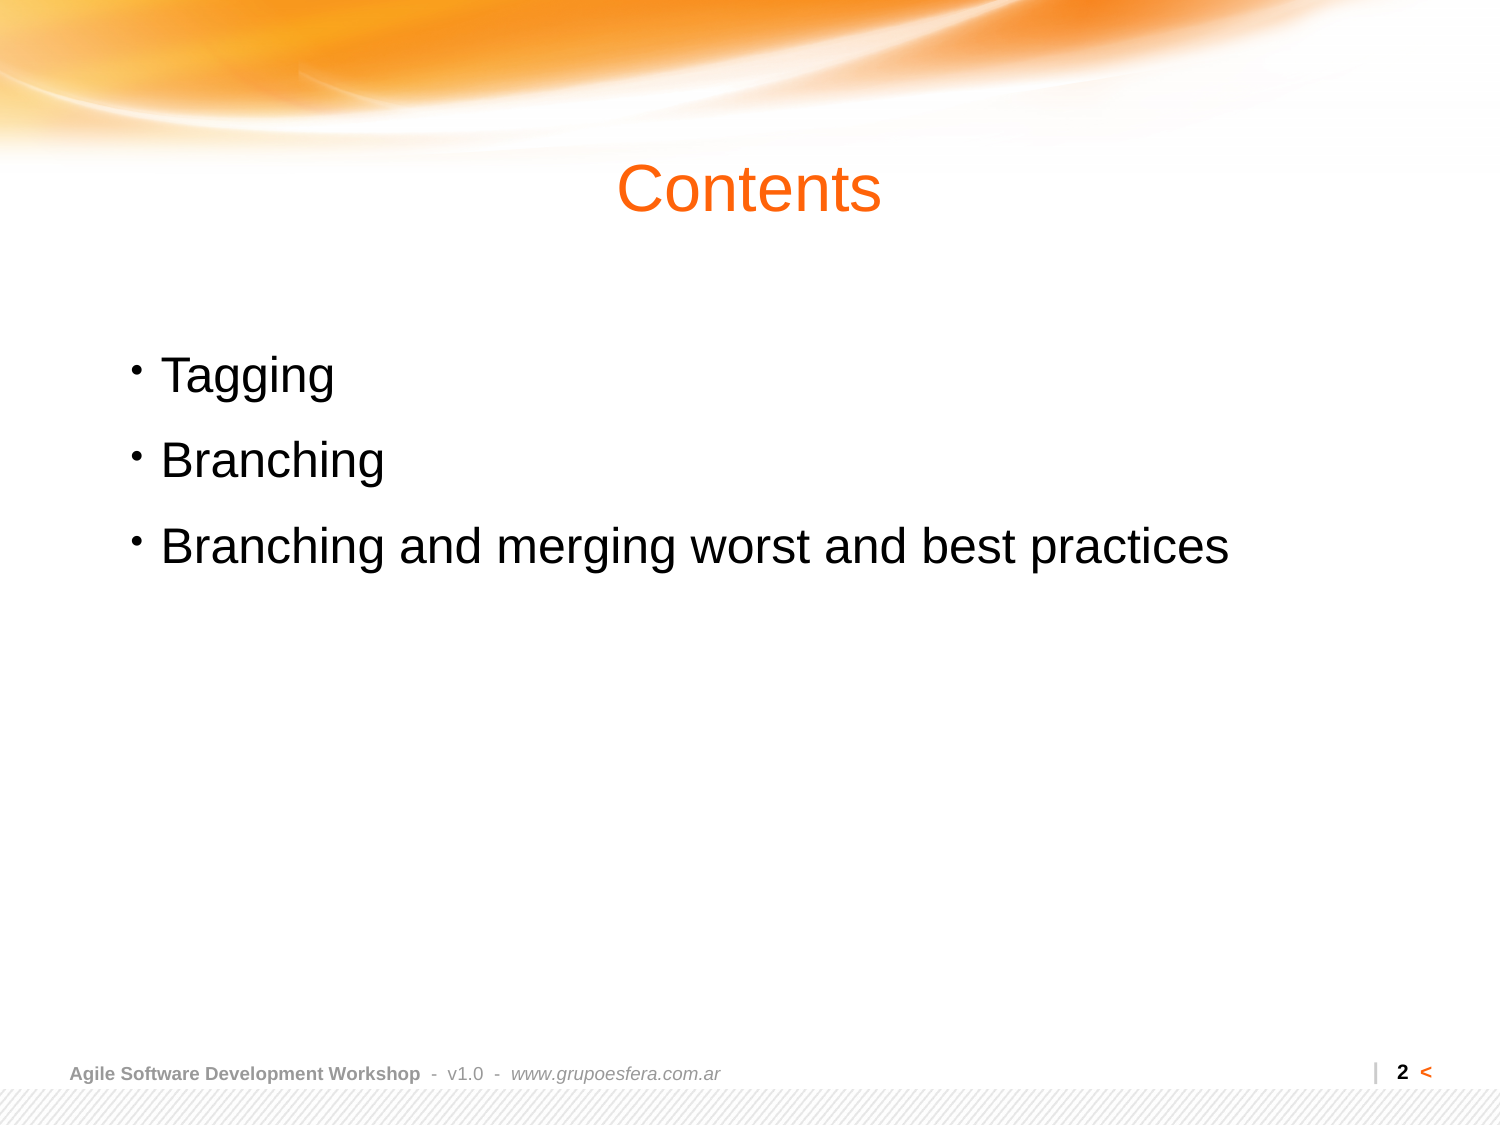

# Contents
Tagging
Branching
Branching and merging worst and best practices